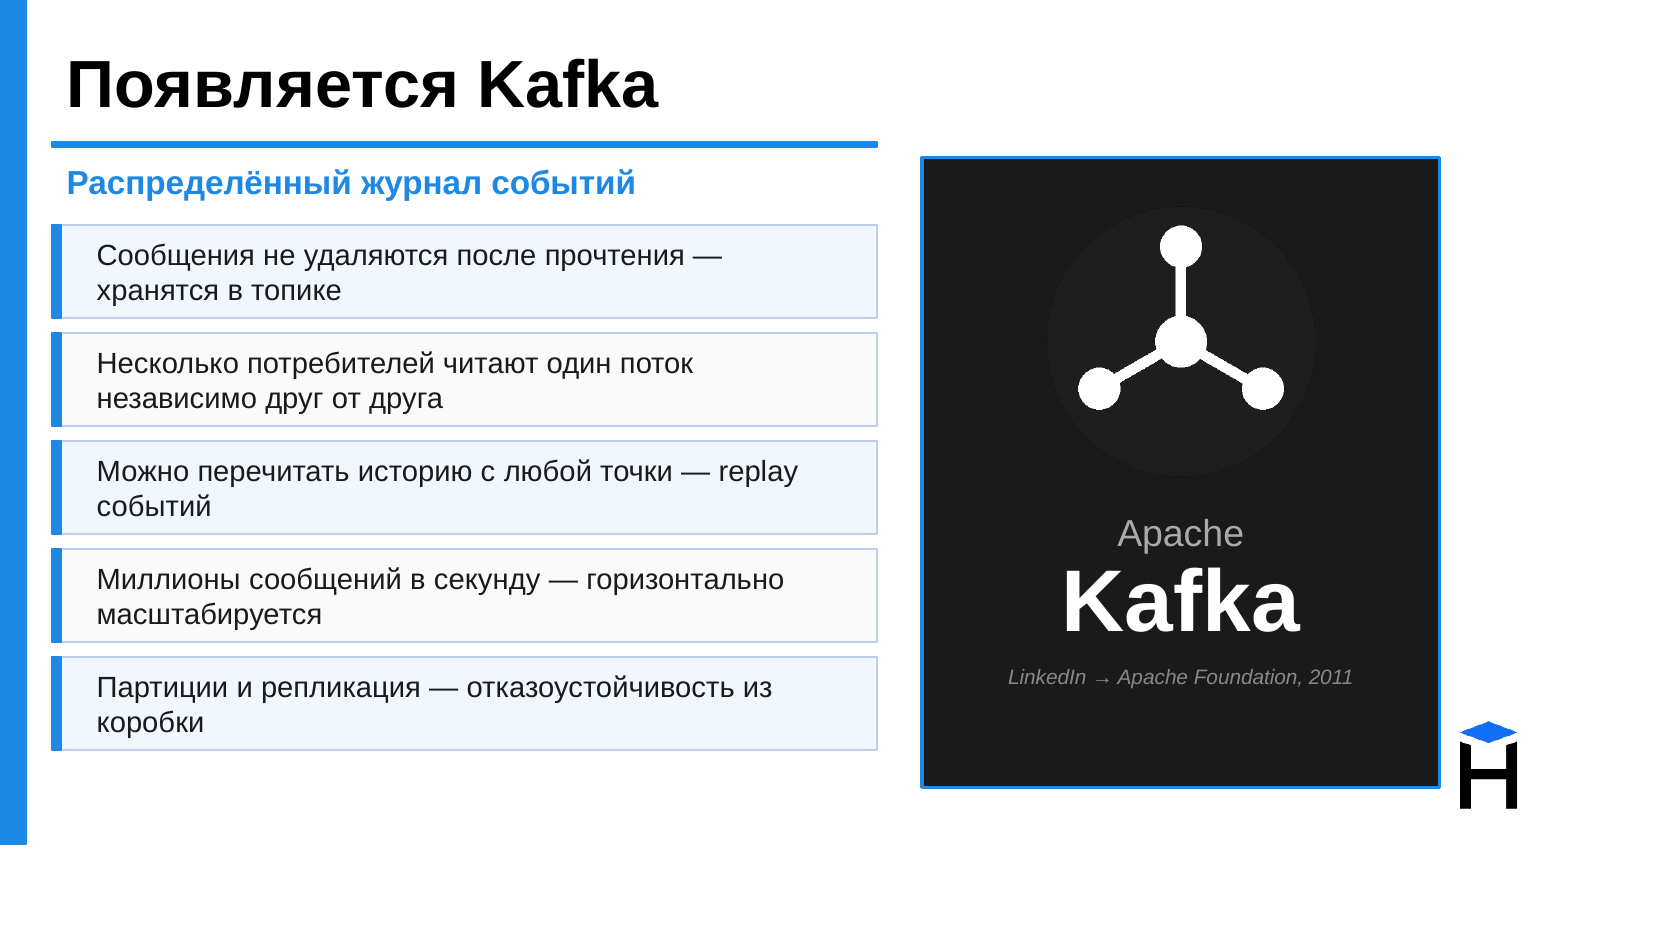

Появляется Kafka
Распределённый журнал событий
Сообщения не удаляются после прочтения — хранятся в топике
Несколько потребителей читают один поток независимо друг от друга
Можно перечитать историю с любой точки — replay событий
Apache
Kafka
Миллионы сообщений в секунду — горизонтально масштабируется
LinkedIn → Apache Foundation, 2011
Партиции и репликация — отказоустойчивость из коробки